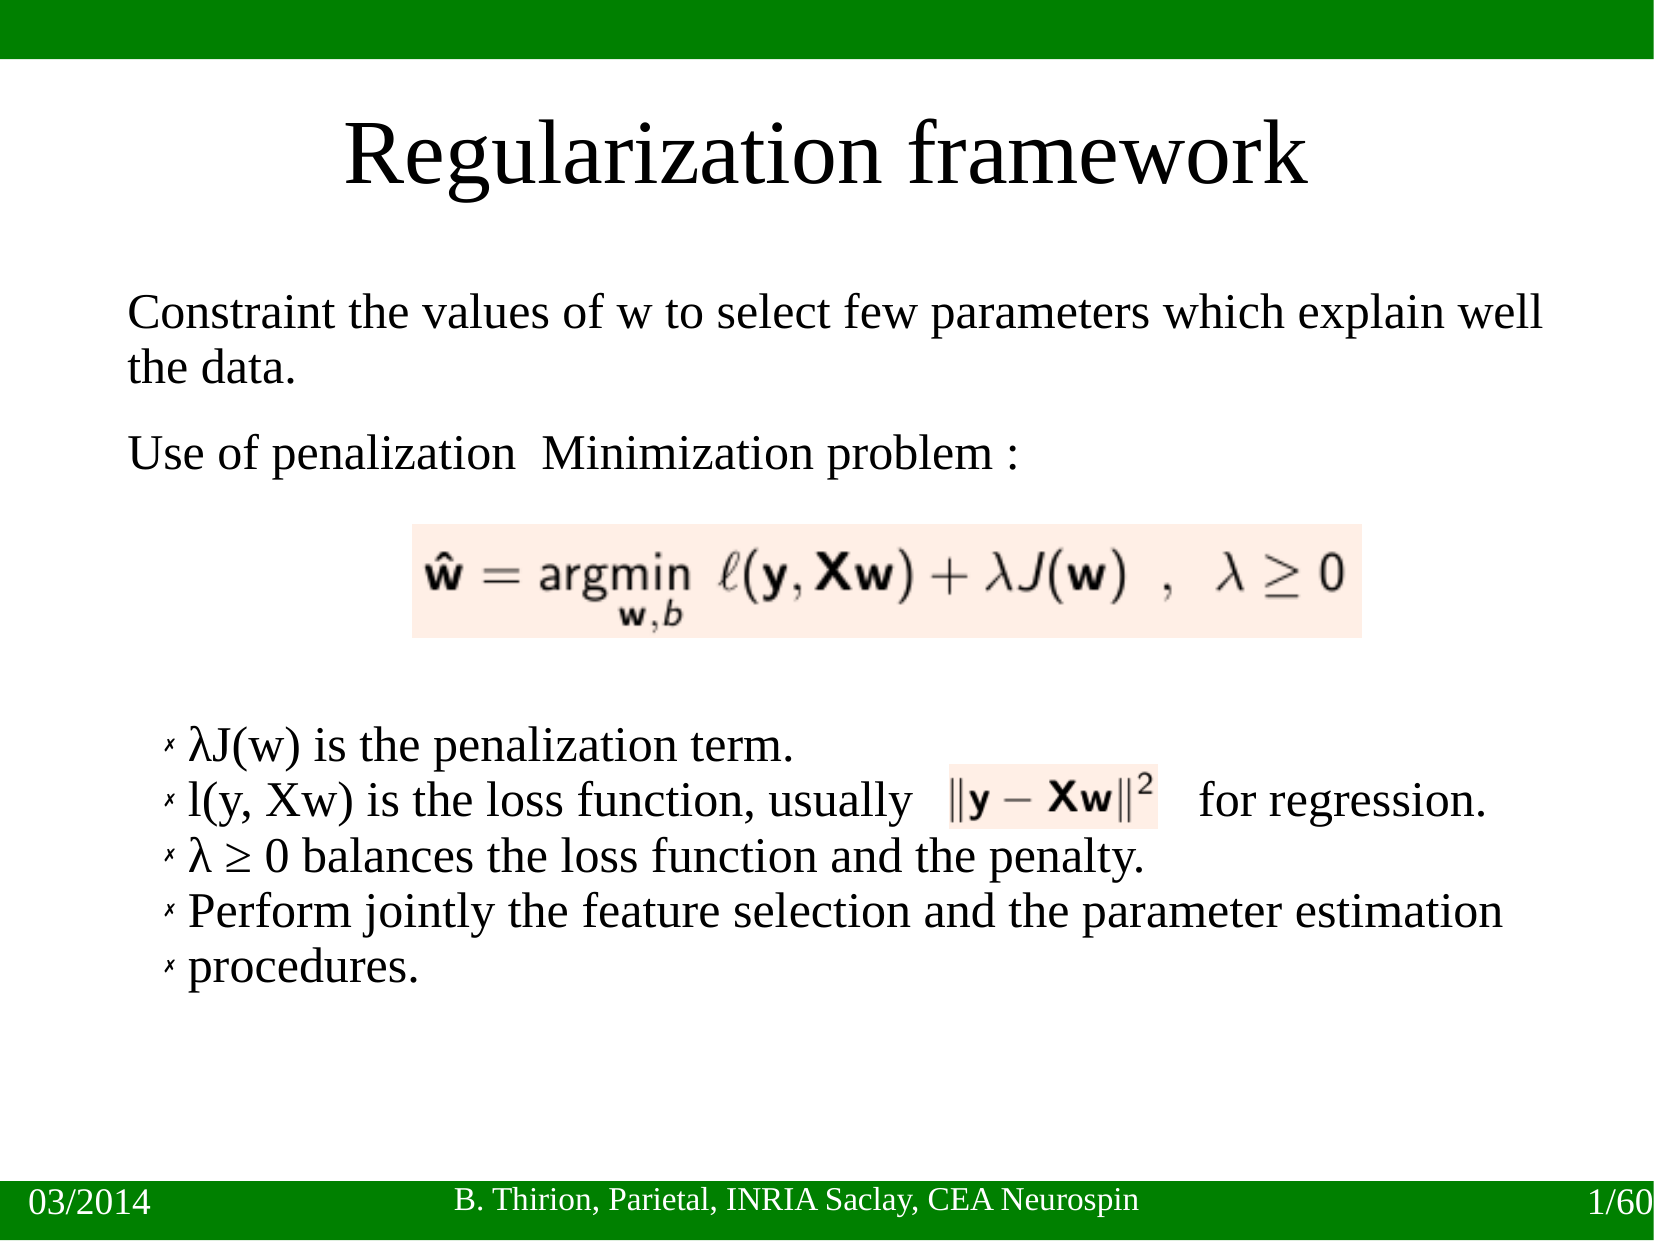

# Regularization framework
Constraint the values of w to select few parameters which explain well the data.
Use of penalization Minimization problem :
 λJ(w) is the penalization term.
 l(y, Xw) is the loss function, usually 				for regression.
 λ ≥ 0 balances the loss function and the penalty.
 Perform jointly the feature selection and the parameter estimation
 procedures.
1